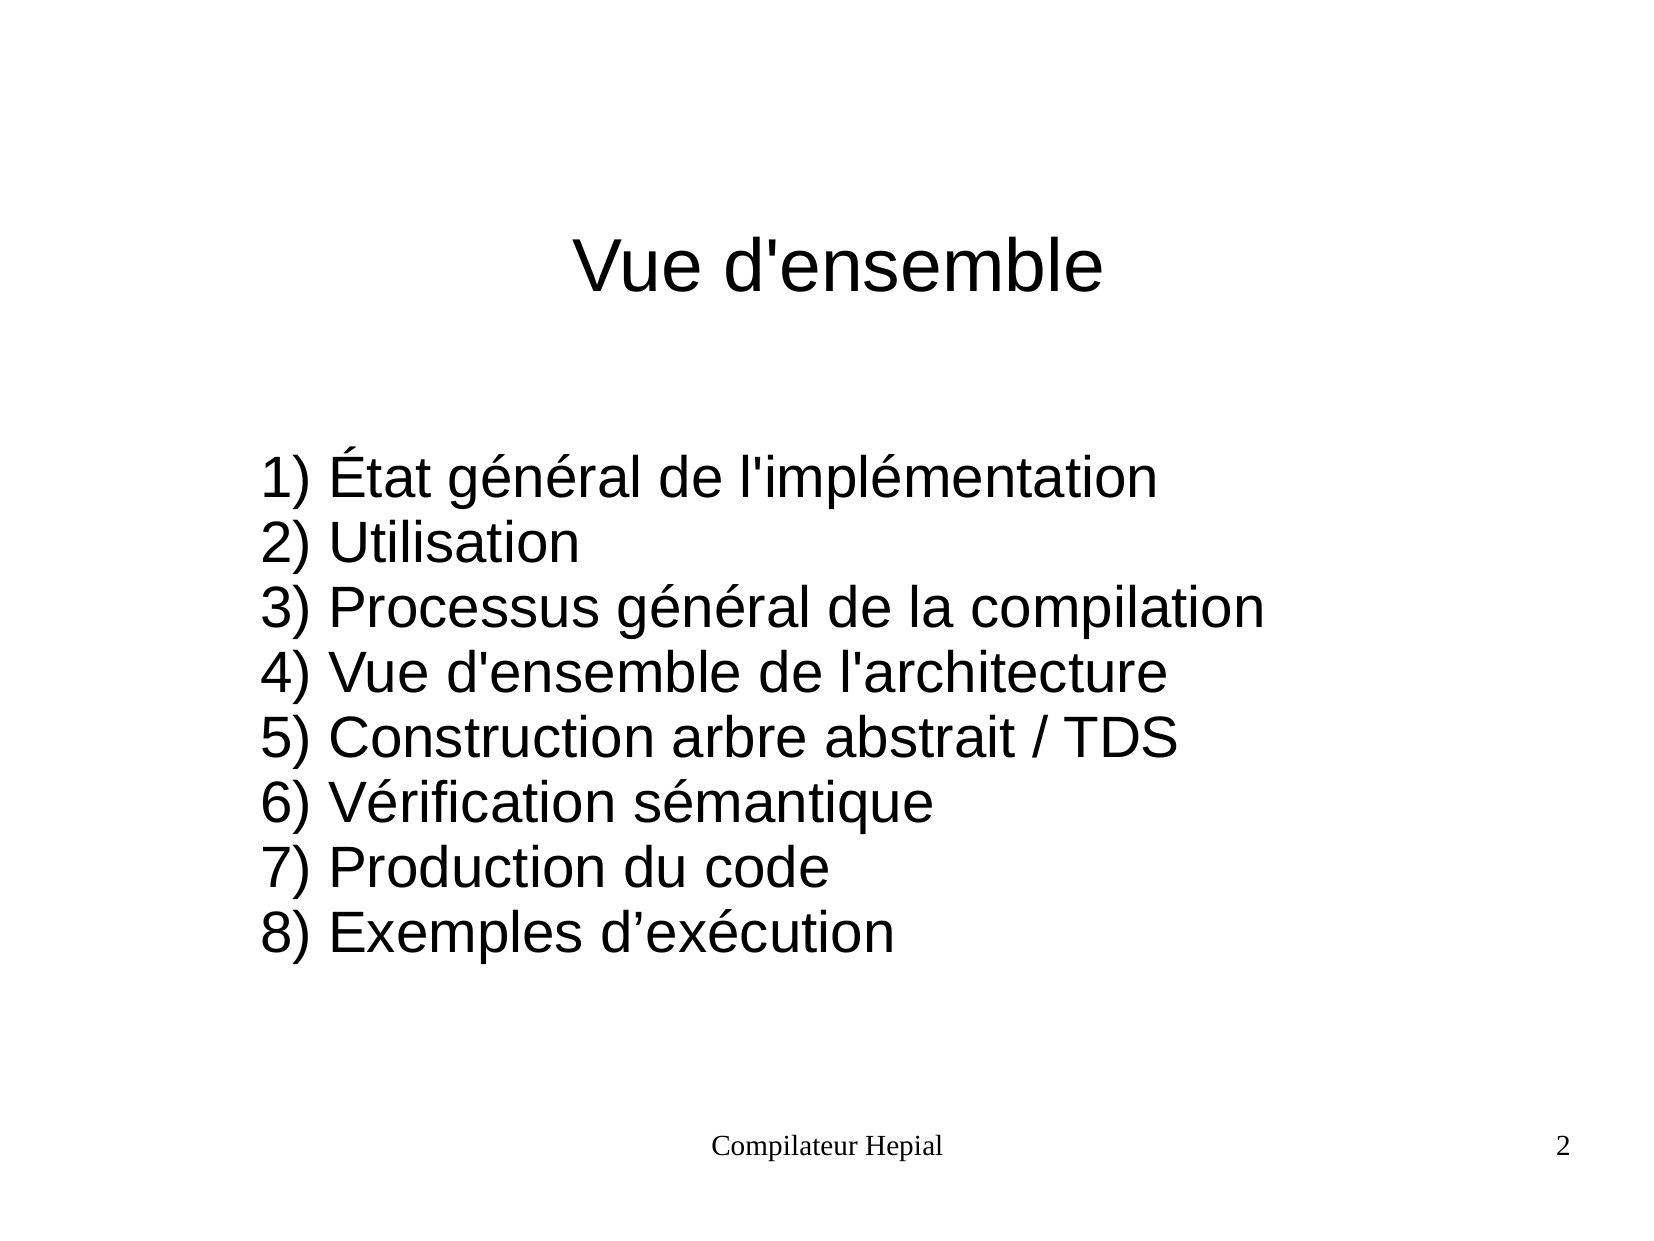

# Vue d'ensemble
1) État général de l'implémentation
2) Utilisation
3) Processus général de la compilation
4) Vue d'ensemble de l'architecture
5) Construction arbre abstrait / TDS
6) Vérification sémantique
7) Production du code
8) Exemples d’exécution
Compilateur Hepial
2